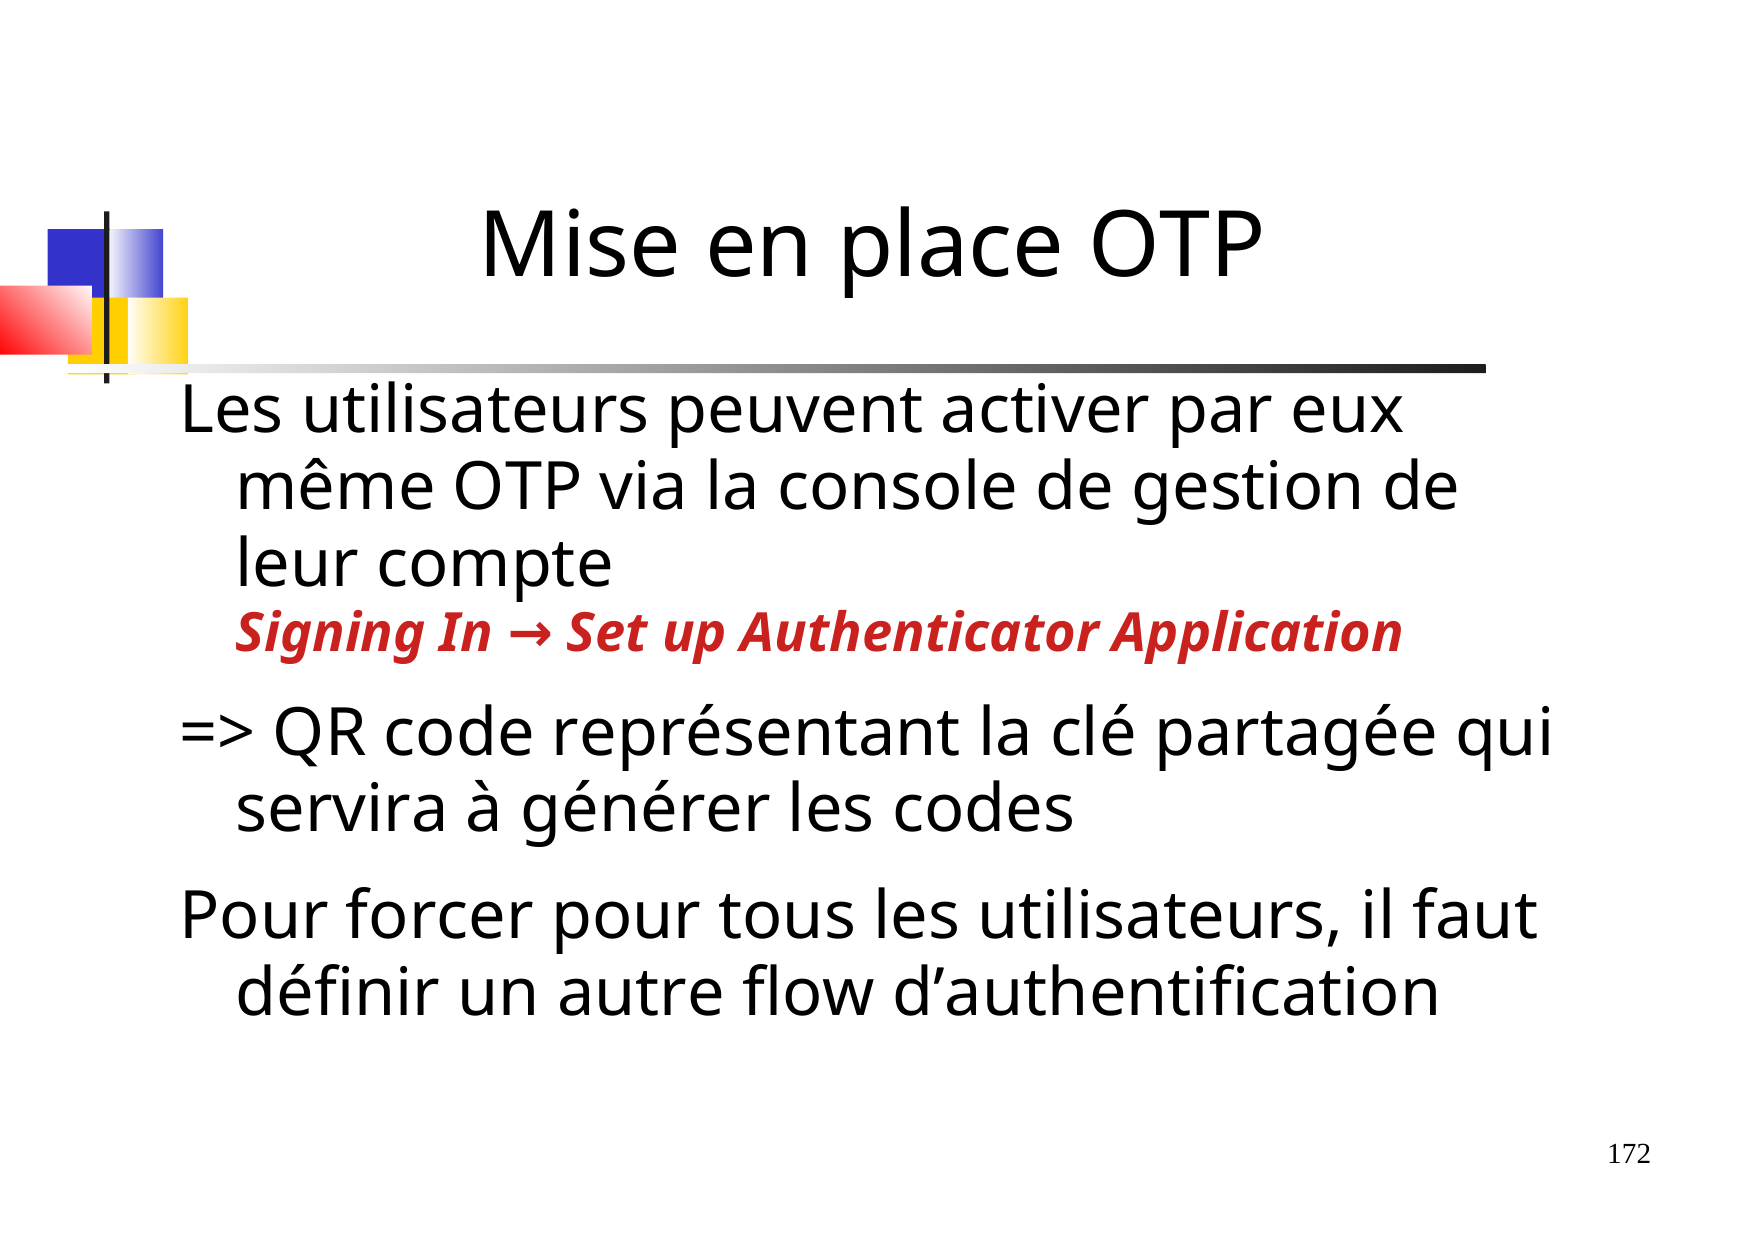

# Mise en place OTP
Les utilisateurs peuvent activer par eux même OTP via la console de gestion de leur compte
Signing In → Set up Authenticator Application
=> QR code représentant la clé partagée qui servira à générer les codes
Pour forcer pour tous les utilisateurs, il faut définir un autre flow d’authentification